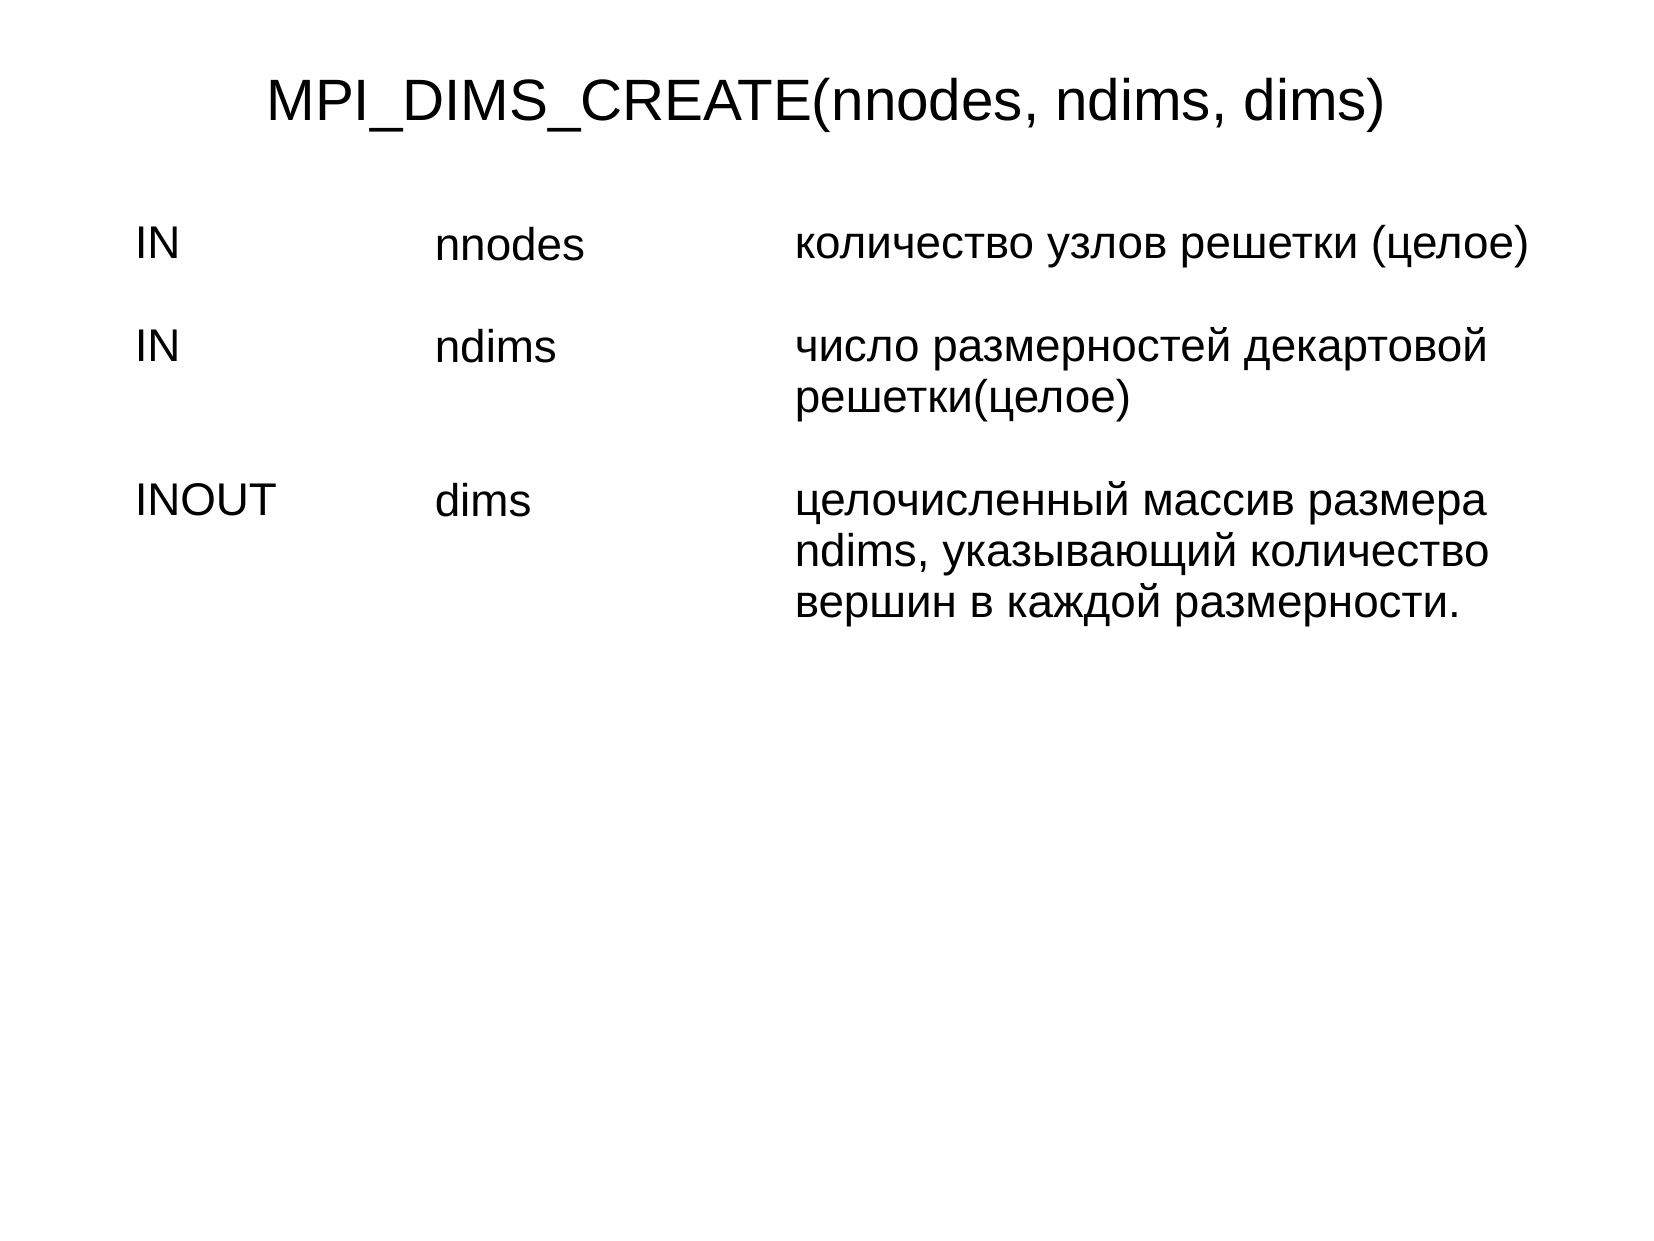

# MPI_DIMS_CREATE(nnodes, ndims, dims)
IN
IN
INOUT
количество узлов решетки (целое)
число размерностей декартовой
решетки(целое)
целочисленный массив размера
ndims, указывающий количество
вершин в каждой размерности.
nnodes
ndims
dims